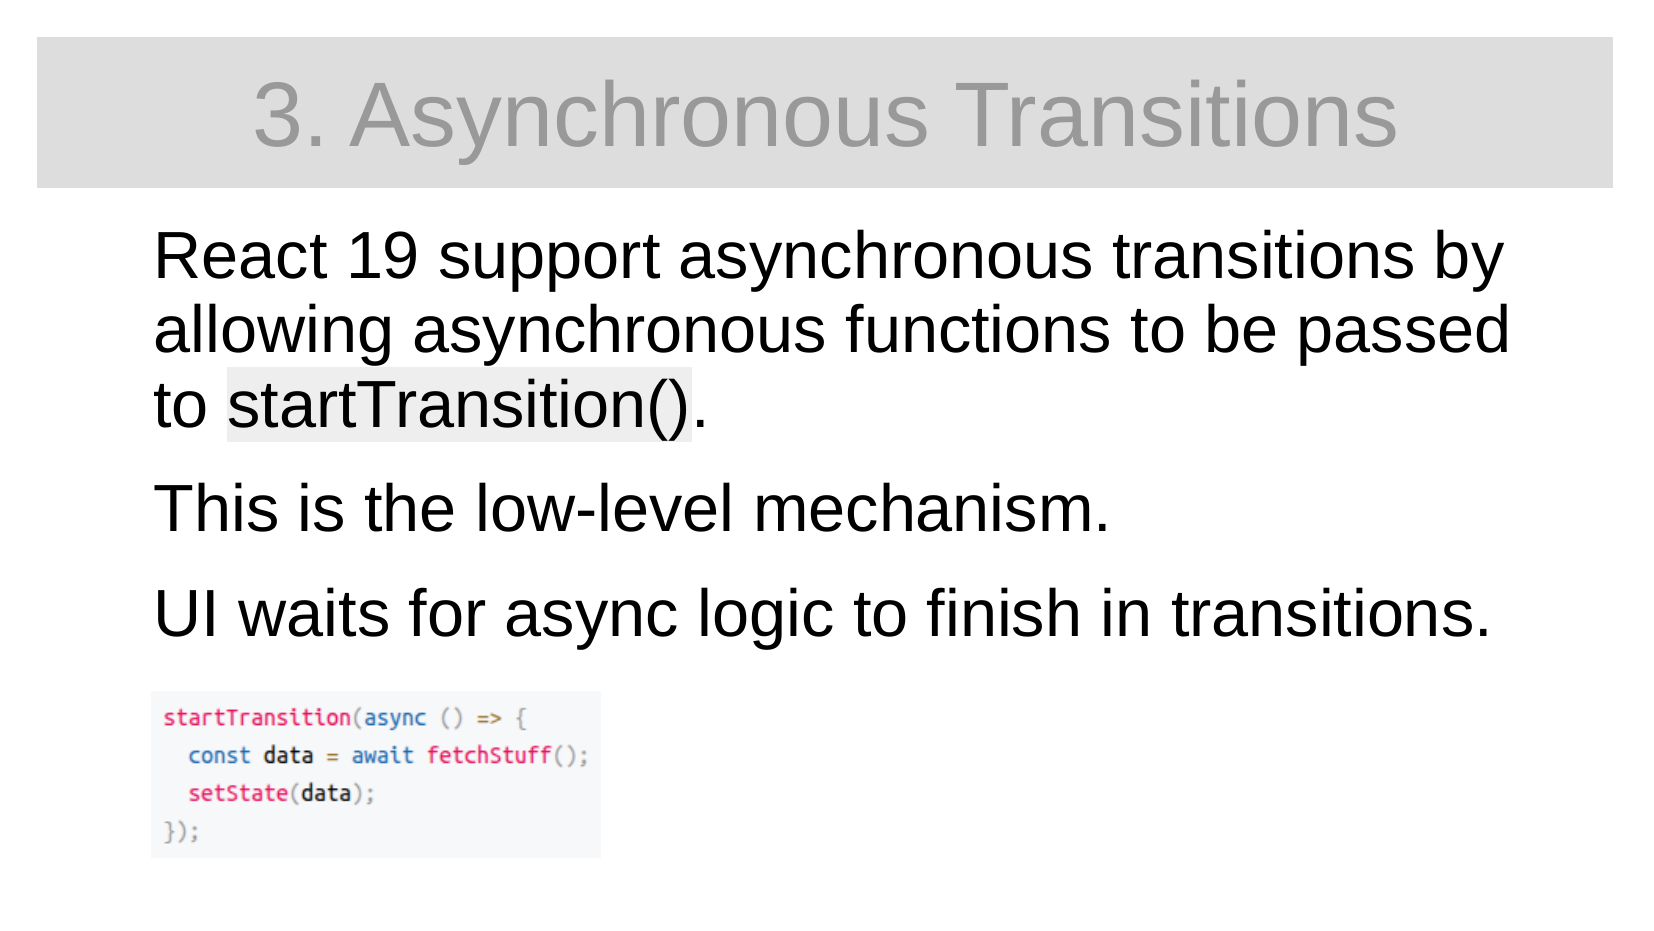

# 3. Asynchronous Transitions
React 19 support asynchronous transitions by allowing asynchronous functions to be passed to startTransition().
This is the low-level mechanism.
UI waits for async logic to finish in transitions.